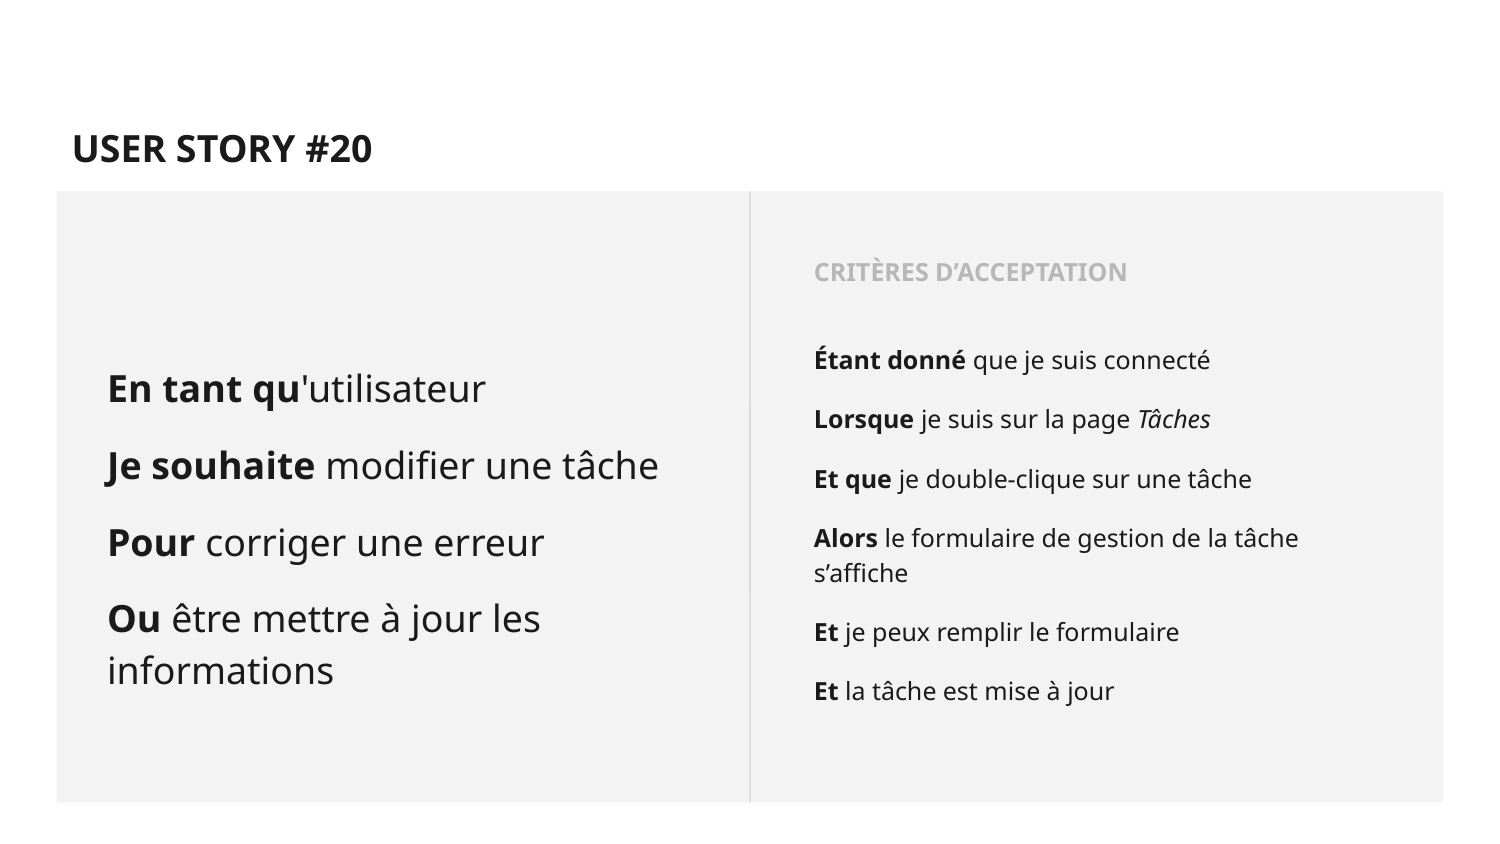

# USER STORY #20
CRITÈRES D’ACCEPTATION
Étant donné que je suis connecté
Lorsque je suis sur la page Tâches
Et que je double-clique sur une tâche
Alors le formulaire de gestion de la tâche s’affiche
Et je peux remplir le formulaire
Et la tâche est mise à jour
En tant qu'utilisateur
Je souhaite modifier une tâche
Pour corriger une erreur
Ou être mettre à jour les informations